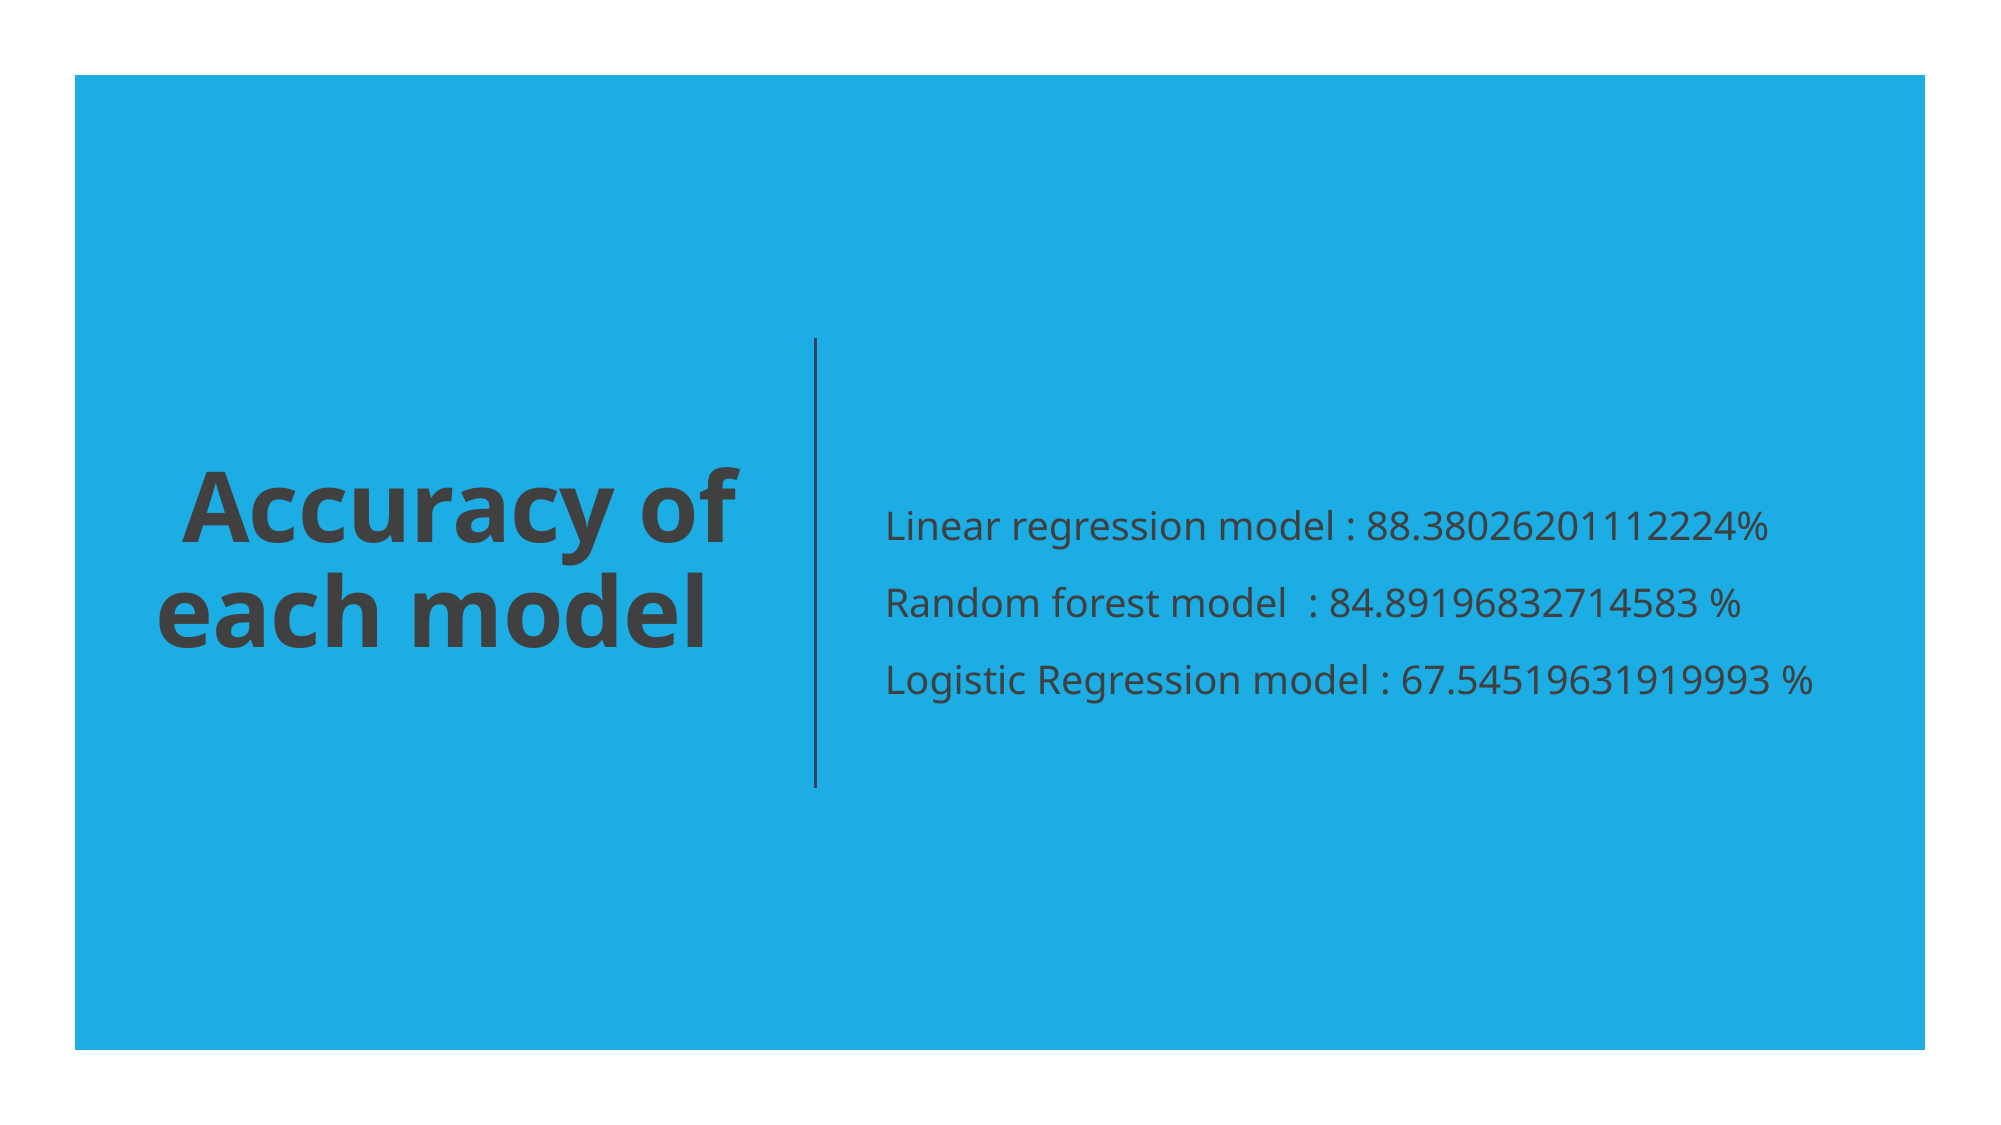

Linear regression model : 88.38026201112224%
Random forest model  : 84.89196832714583 %
Logistic Regression model : 67.54519631919993 %
# Accuracy of each model